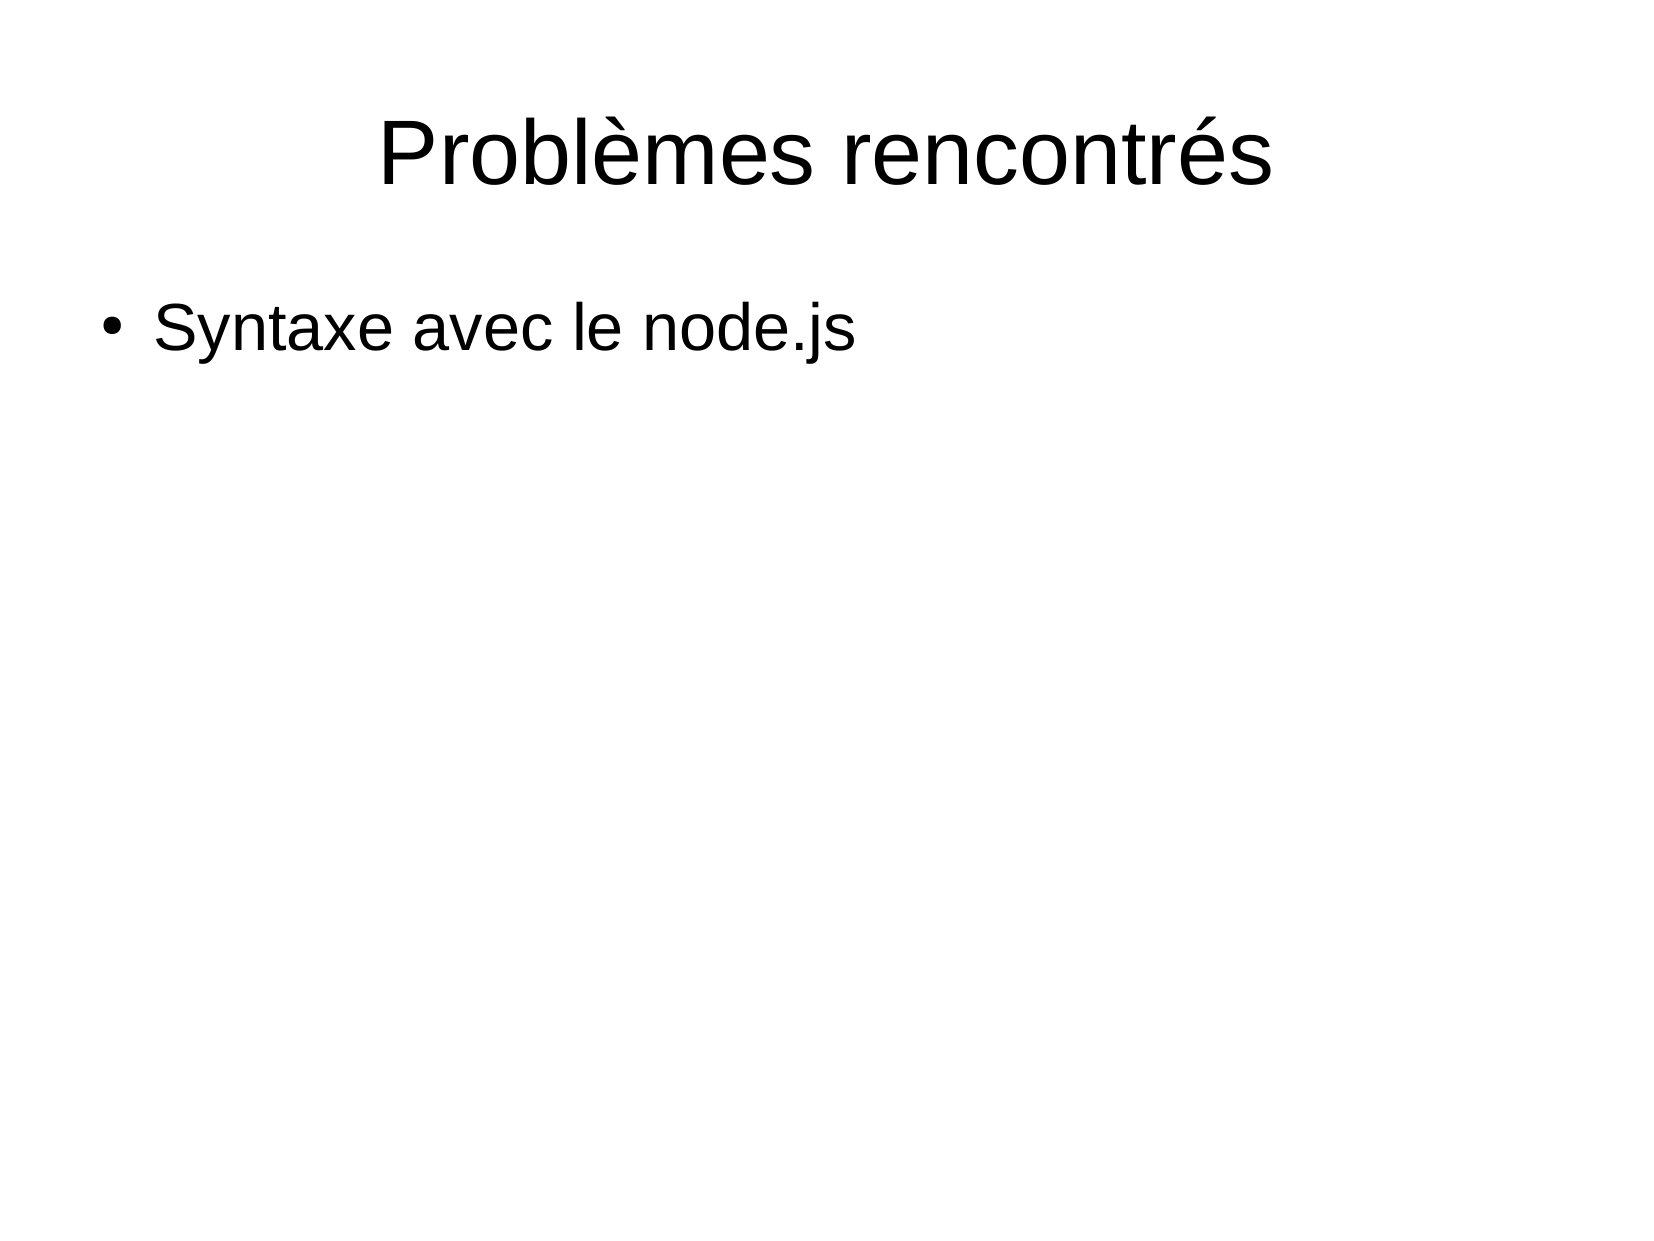

# Problèmes rencontrés
Syntaxe avec le node.js